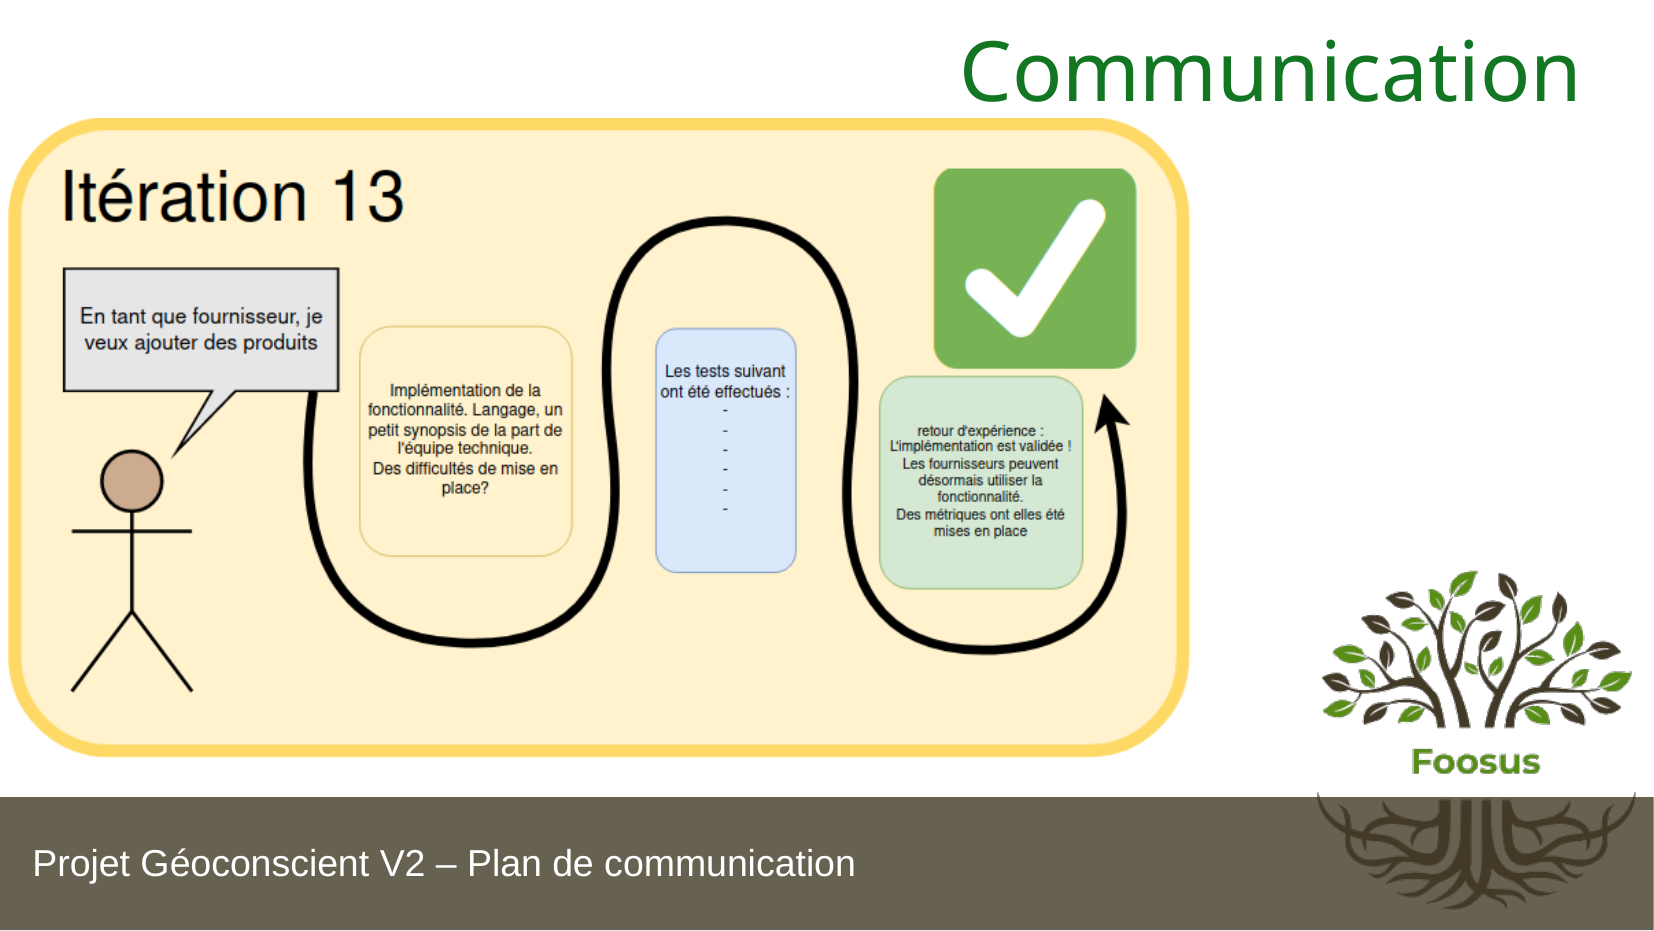

Communication
Projet Géoconscient V2 – Plan de communication